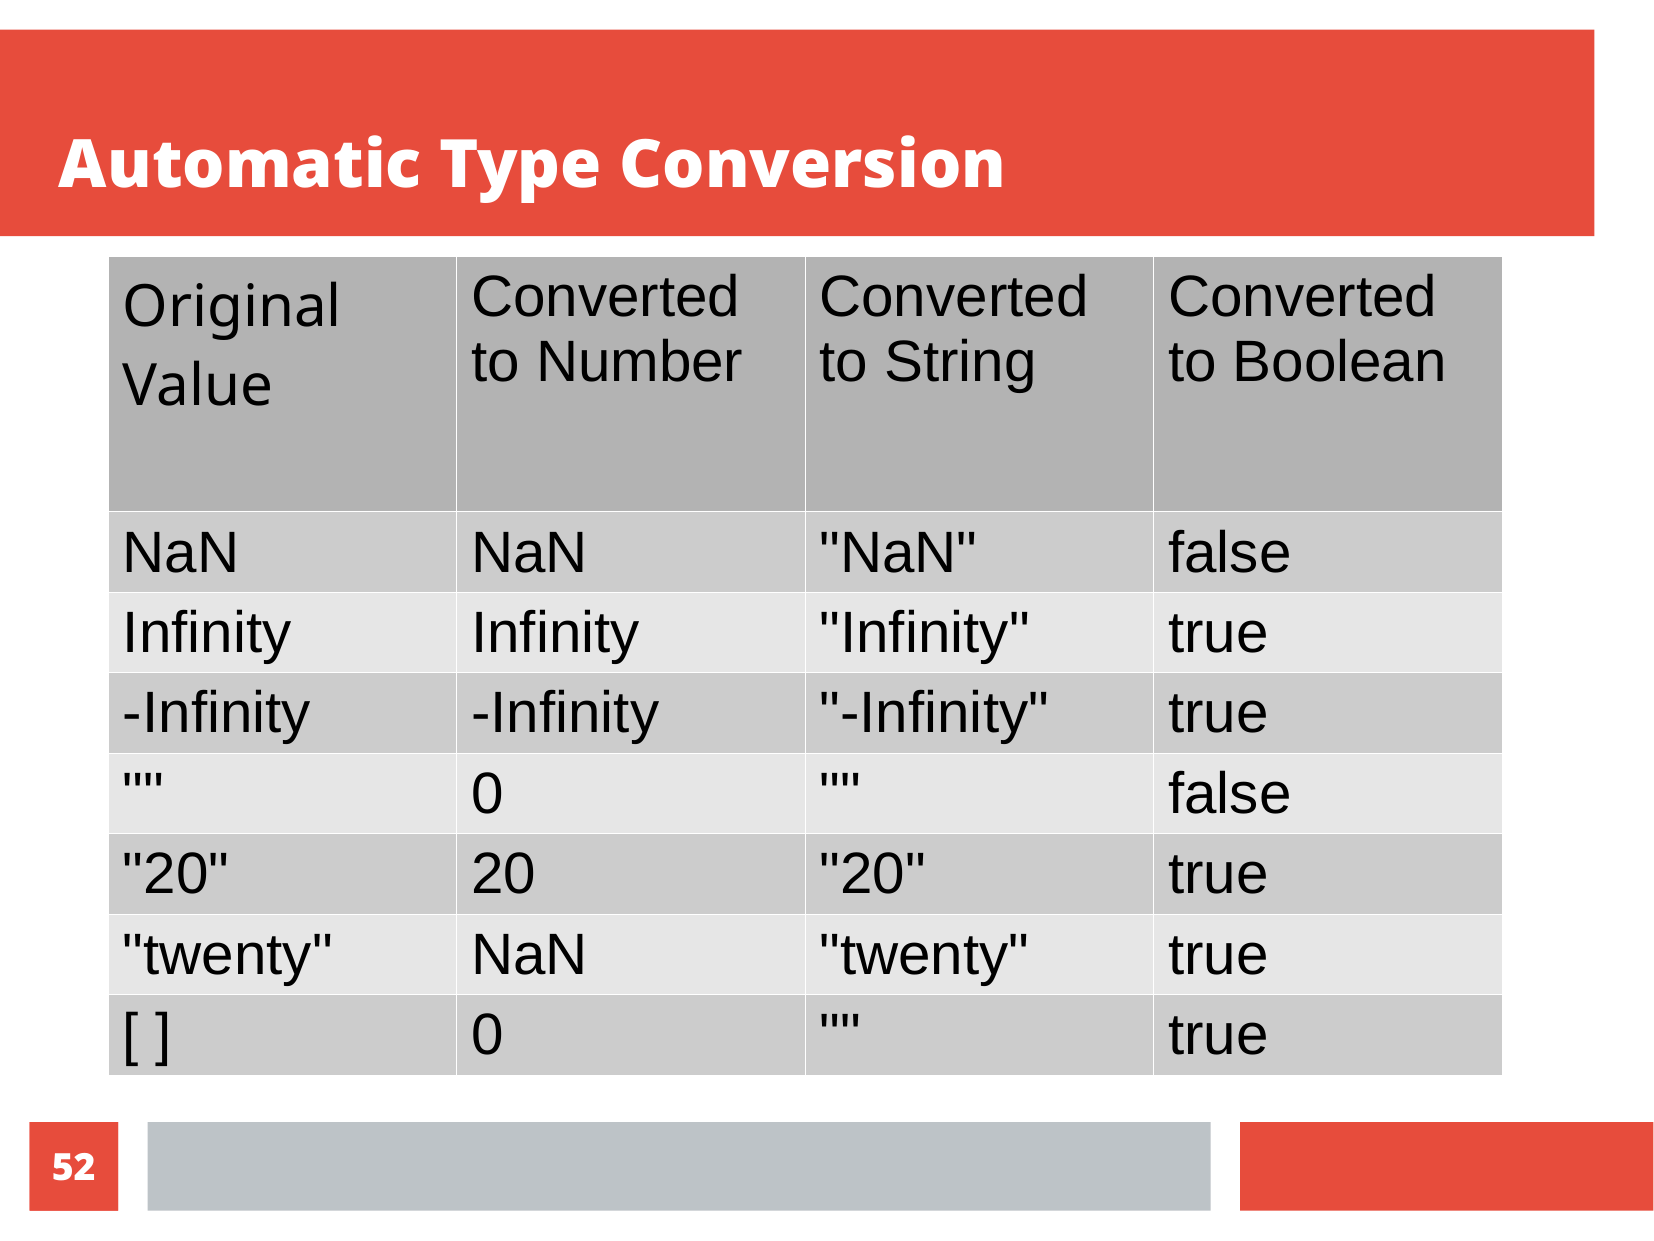

# Automatic Type Conversion
| Original Value | Converted to Number | Converted to String | Converted to Boolean |
| --- | --- | --- | --- |
| NaN | NaN | "NaN" | false |
| Infinity | Infinity | "Infinity" | true |
| -Infinity | -Infinity | "-Infinity" | true |
| "" | 0 | "" | false |
| "20" | 20 | "20" | true |
| "twenty" | NaN | "twenty" | true |
| [ ] | 0 | "" | true |
52